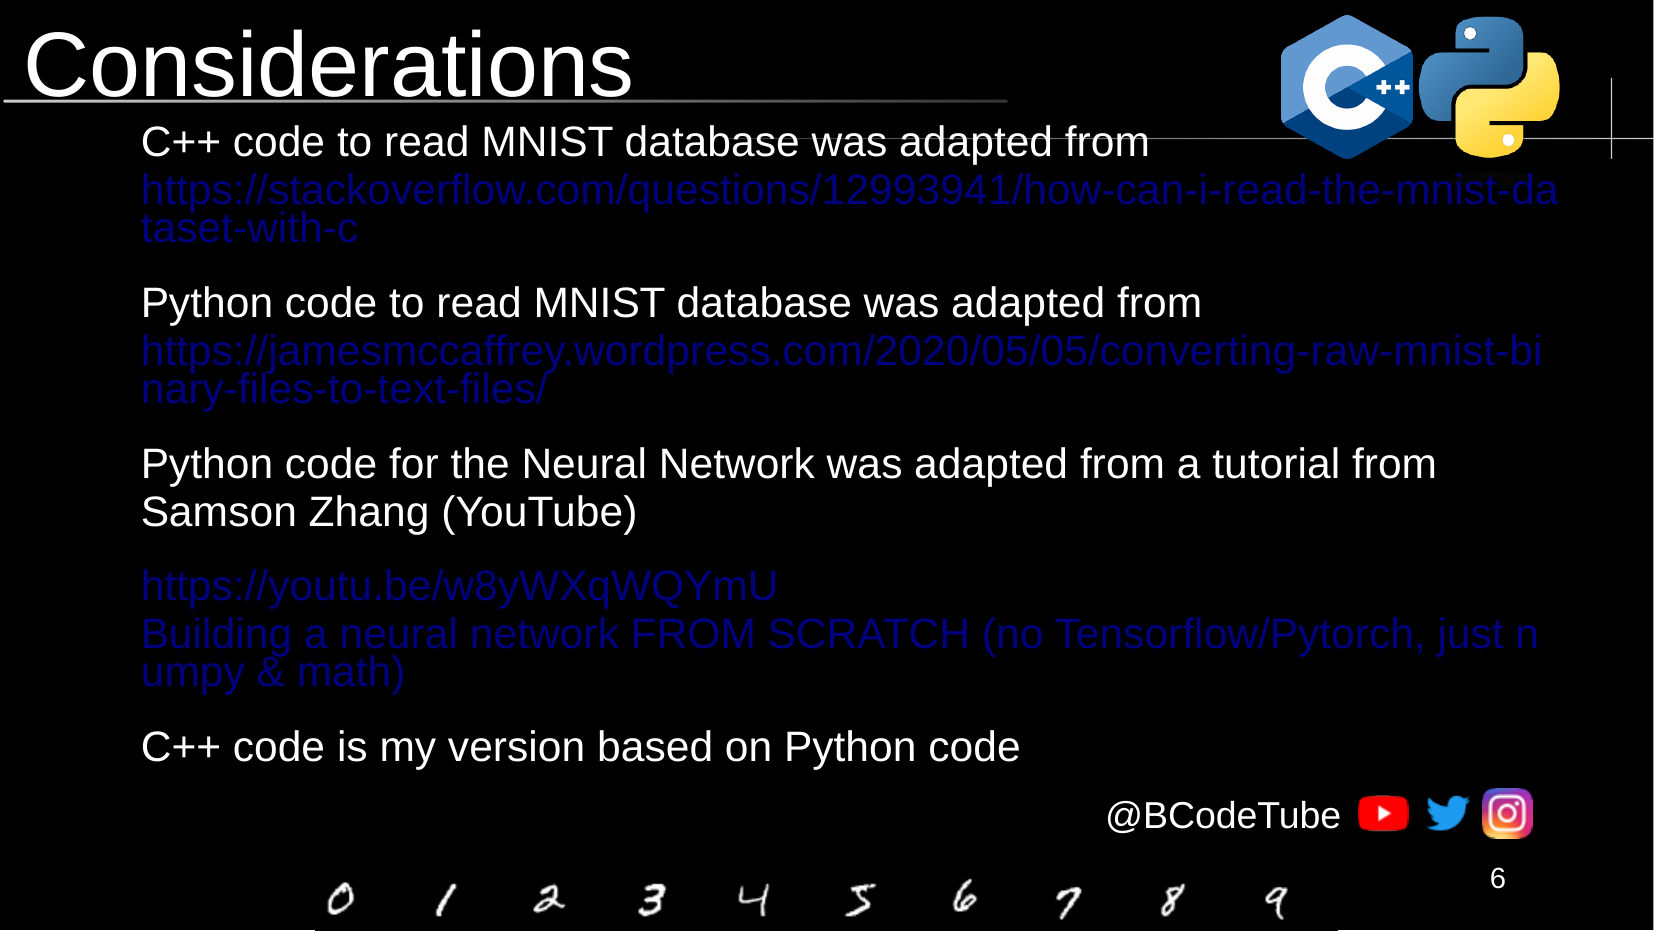

# Considerations
C++ code to read MNIST database was adapted from https://stackoverflow.com/questions/12993941/how-can-i-read-the-mnist-dataset-with-c
Python code to read MNIST database was adapted from https://jamesmccaffrey.wordpress.com/2020/05/05/converting-raw-mnist-binary-files-to-text-files/
Python code for the Neural Network was adapted from a tutorial from Samson Zhang (YouTube)
https://youtu.be/w8yWXqWQYmU Building a neural network FROM SCRATCH (no Tensorflow/Pytorch, just numpy & math)
C++ code is my version based on Python code
6